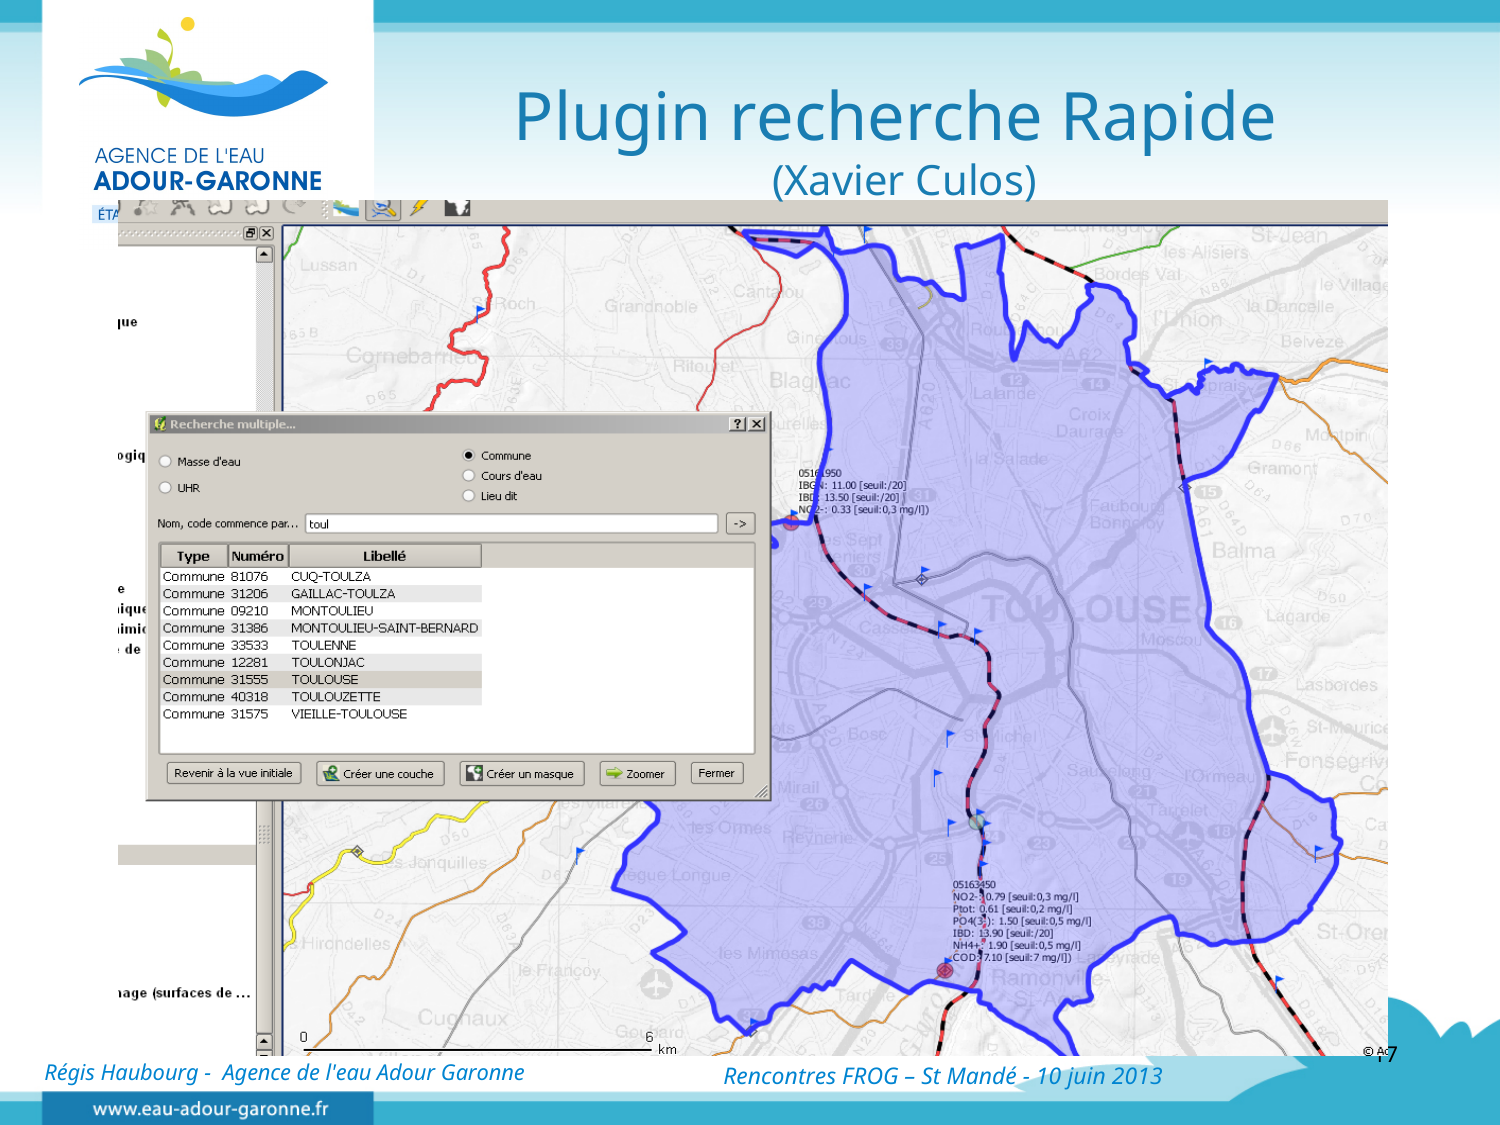

# Plugin recherche Rapide (Xavier Culos)
17
Régis Haubourg - Agence de l'eau Adour Garonne